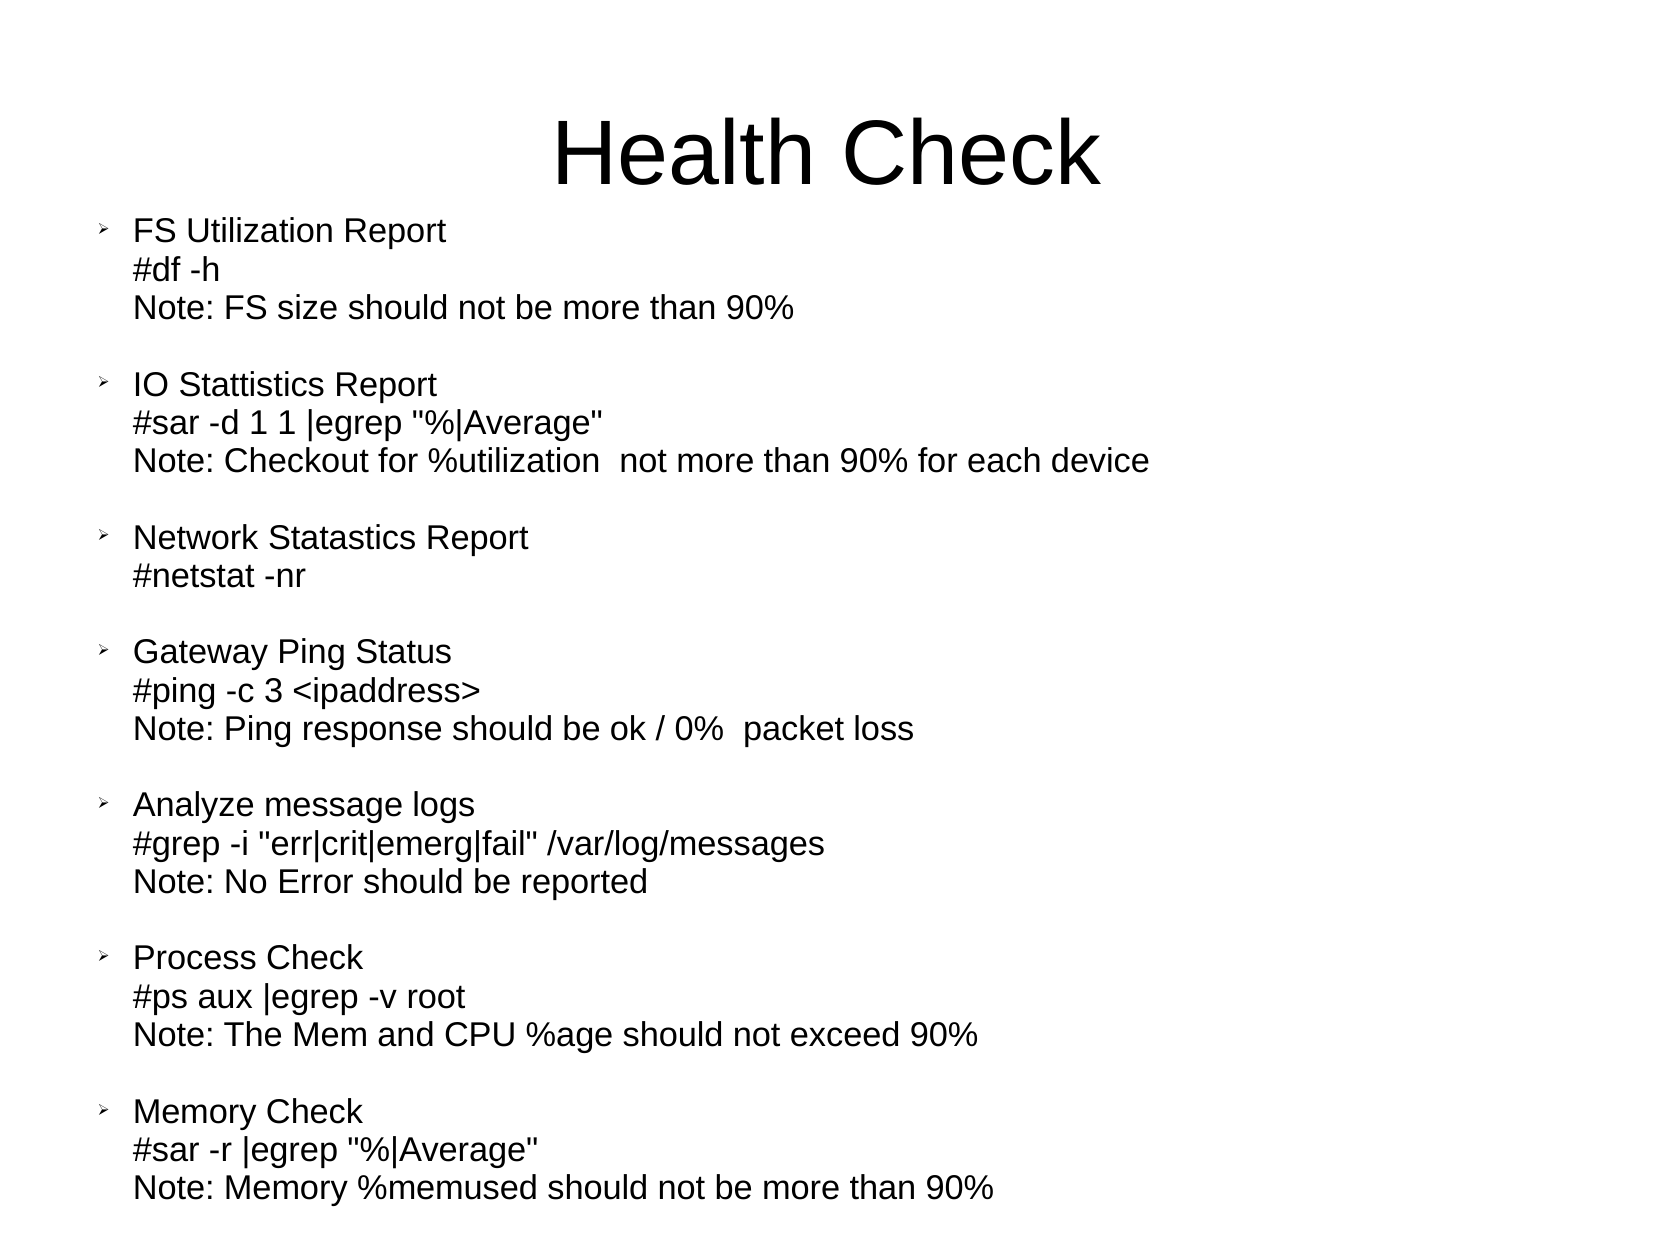

# Health Check
FS Utilization Report
#df -h
Note: FS size should not be more than 90%
IO Stattistics Report
#sar -d 1 1 |egrep "%|Average"
Note: Checkout for %utilization not more than 90% for each device
Network Statastics Report
#netstat -nr
Gateway Ping Status
#ping -c 3 <ipaddress>
Note: Ping response should be ok / 0% packet loss
Analyze message logs
#grep -i "err|crit|emerg|fail" /var/log/messages
Note: No Error should be reported
Process Check
#ps aux |egrep -v root
Note: The Mem and CPU %age should not exceed 90%
Memory Check
#sar -r |egrep "%|Average"
Note: Memory %memused should not be more than 90%